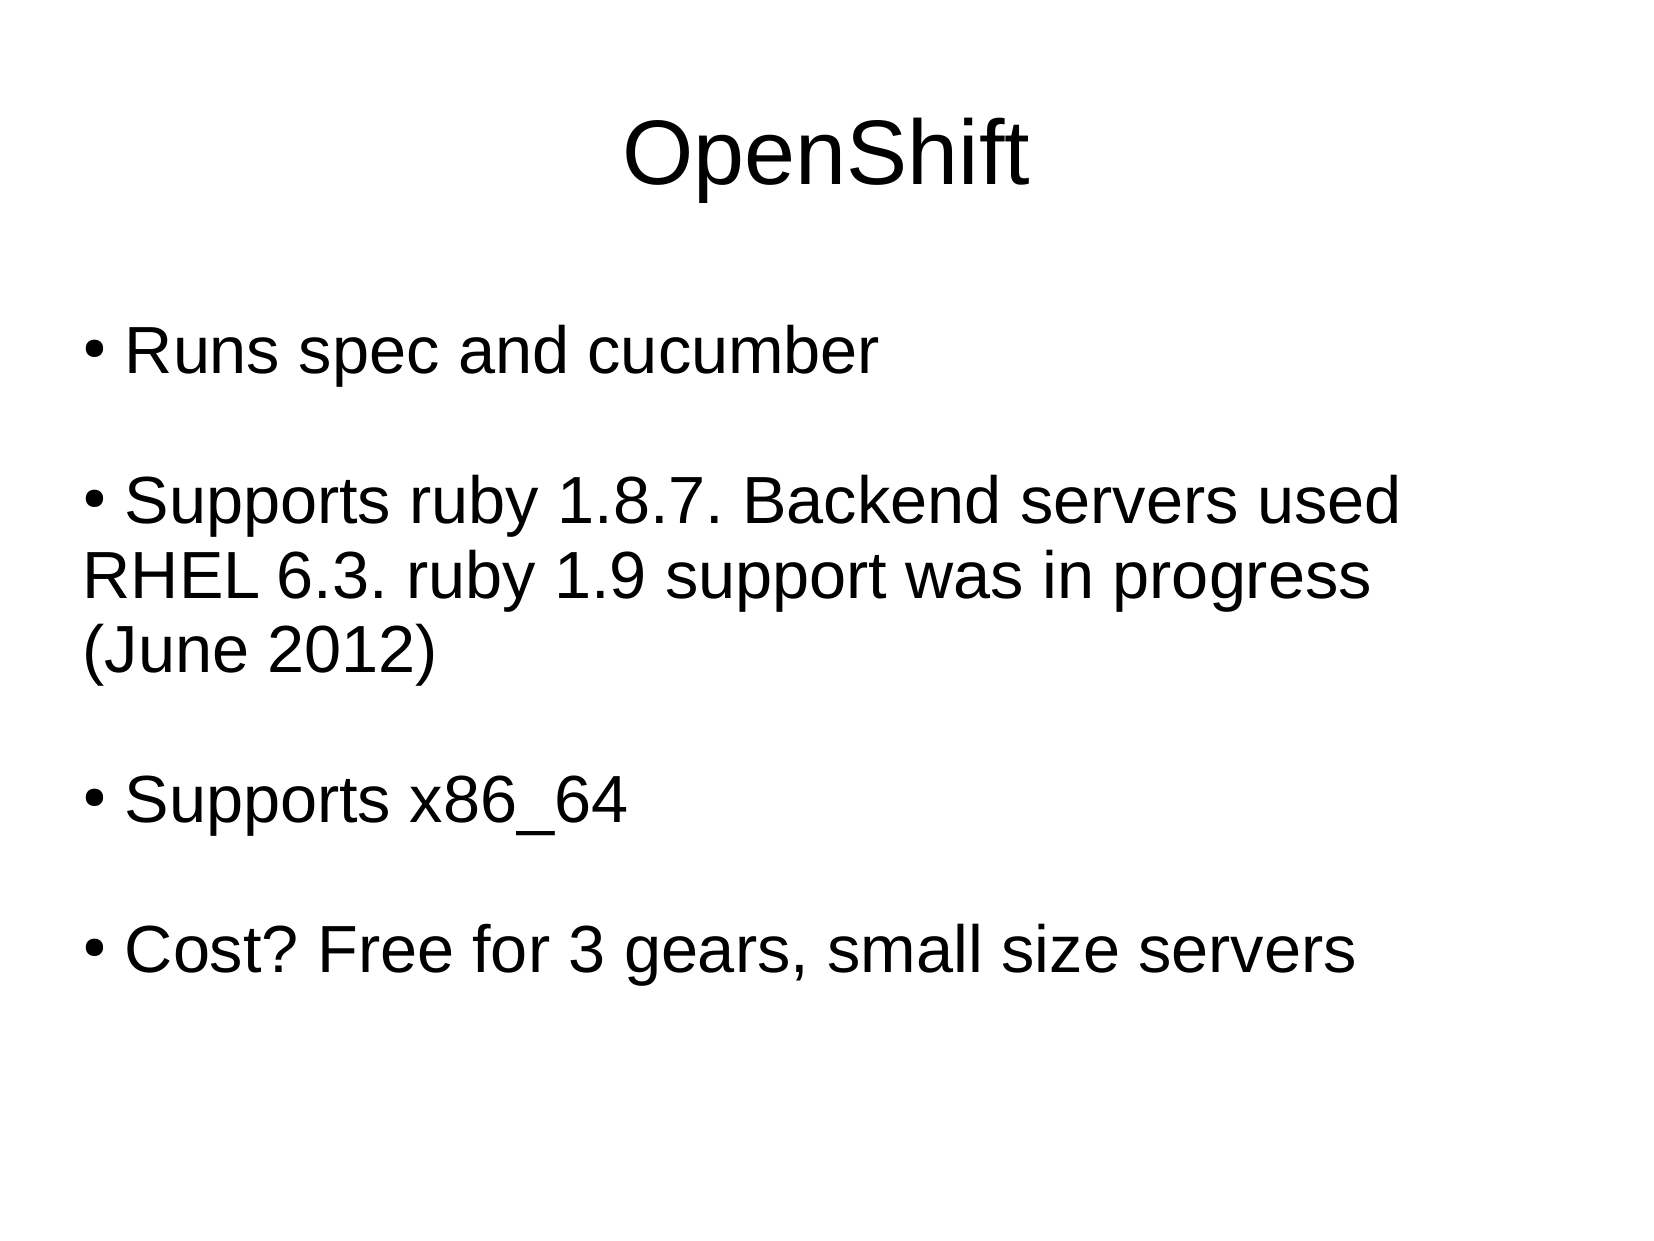

# OpenShift
 Runs spec and cucumber
 Supports ruby 1.8.7. Backend servers used RHEL 6.3. ruby 1.9 support was in progress (June 2012)
 Supports x86_64
 Cost? Free for 3 gears, small size servers